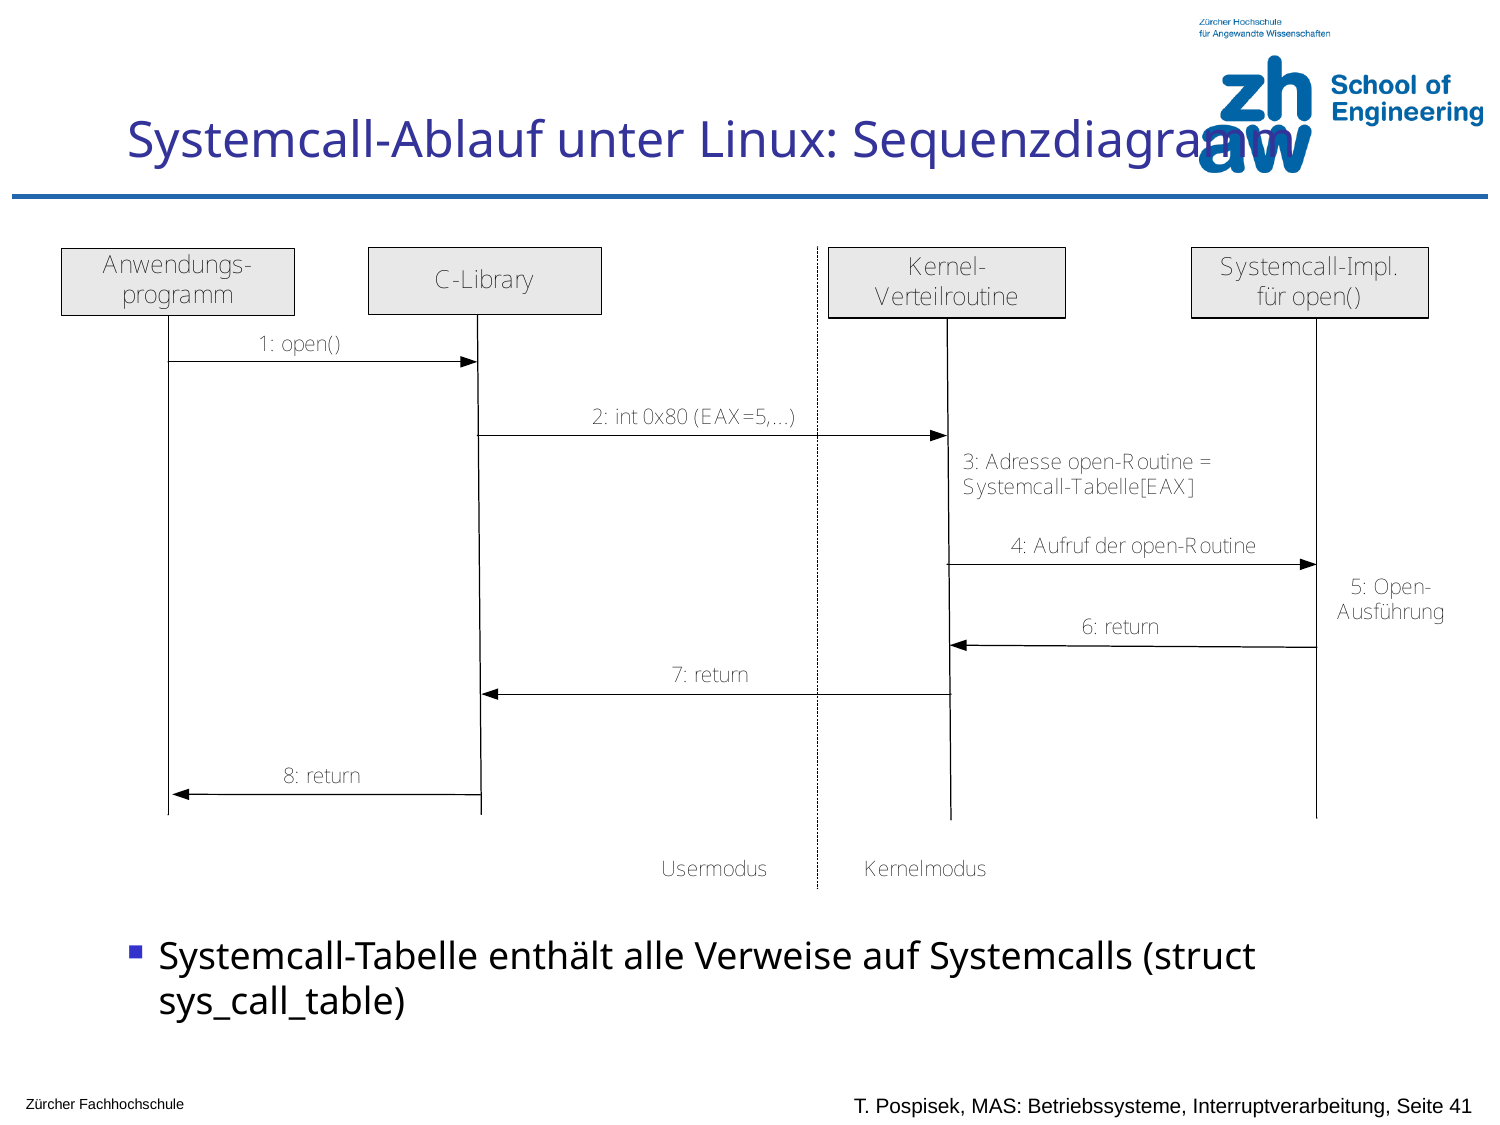

# Systemcall-Ablauf unter Linux: Sequenzdiagramm
Systemcall-Tabelle enthält alle Verweise auf Systemcalls (struct sys_call_table)